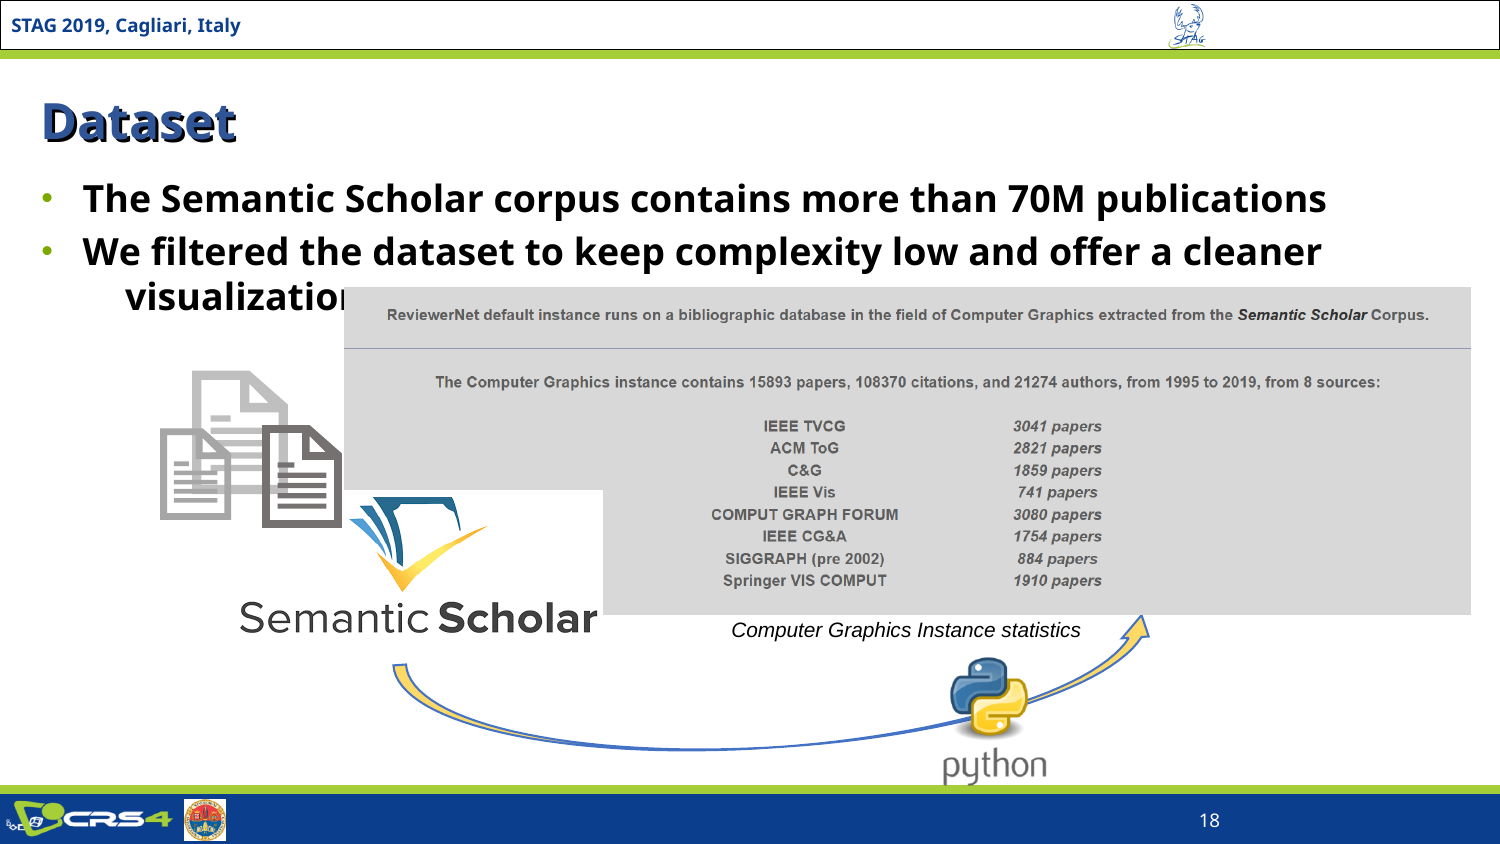

Dataset
# The Semantic Scholar corpus contains more than 70M publications
We filtered the dataset to keep complexity low and offer a cleaner visualization.
Computer Graphics Instance statistics